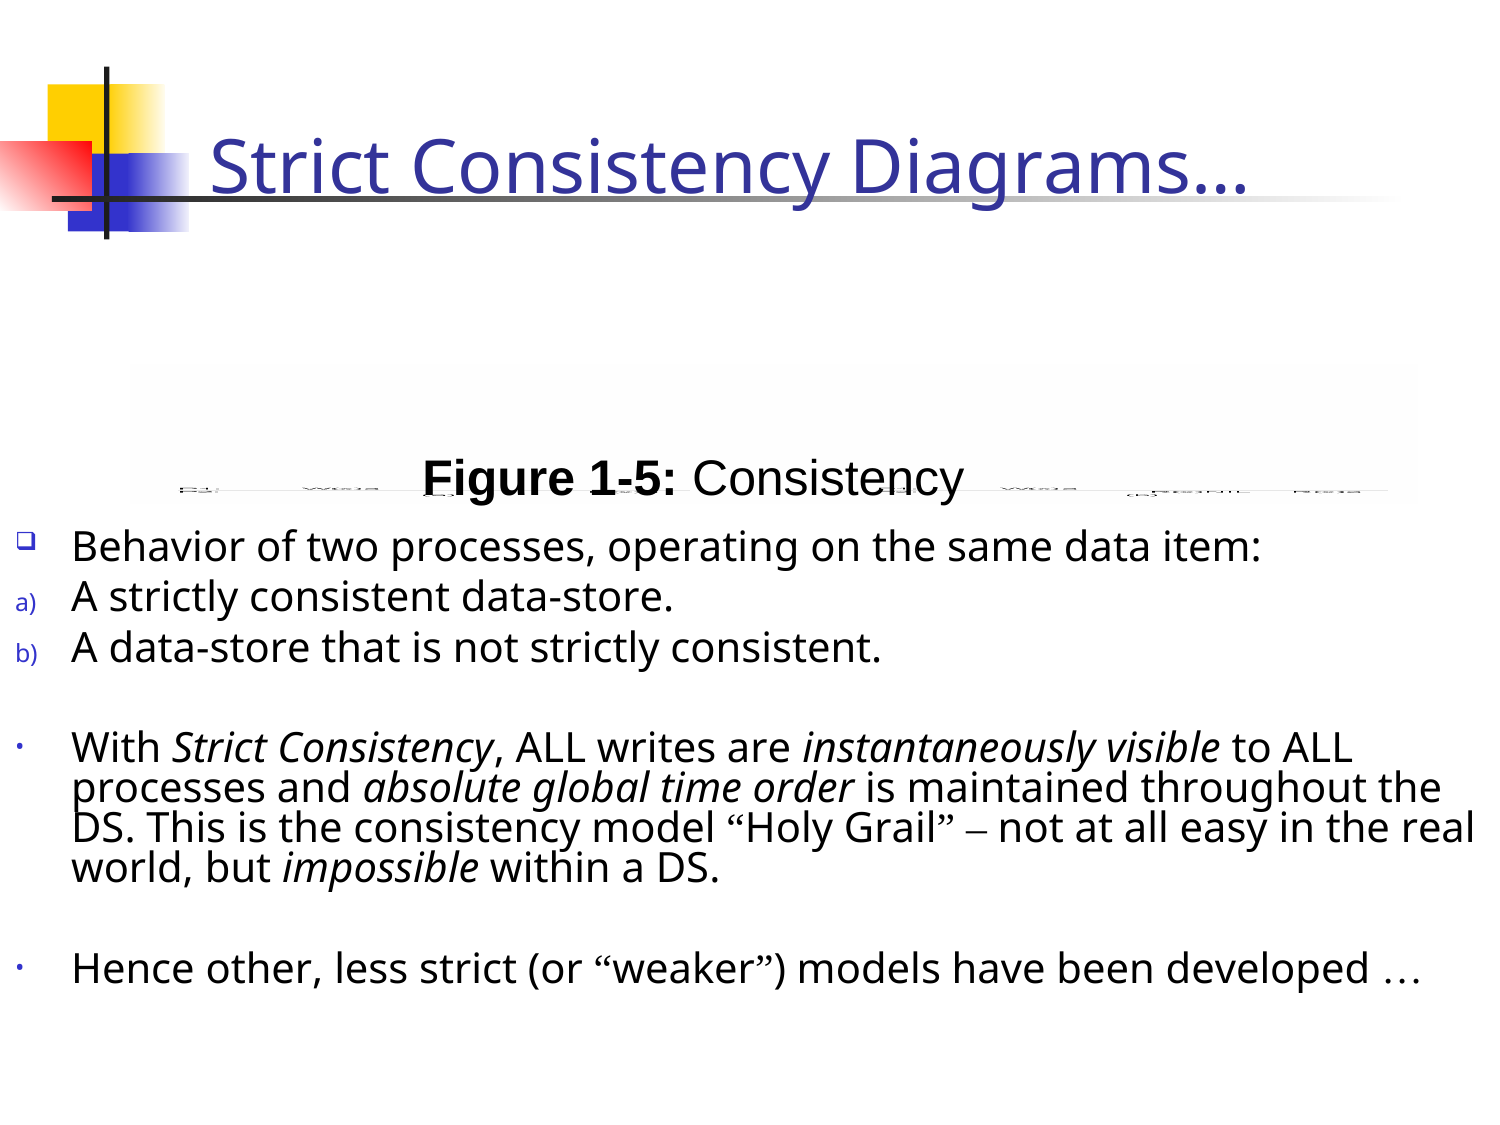

Strict Consistency Diagrams…
Figure 1-5: Consistency
Behavior of two processes, operating on the same data item:
A strictly consistent data-store.
A data-store that is not strictly consistent.
With Strict Consistency, ALL writes are instantaneously visible to ALL processes and absolute global time order is maintained throughout the DS. This is the consistency model “Holy Grail” – not at all easy in the real world, but impossible within a DS.
Hence other, less strict (or “weaker”) models have been developed …